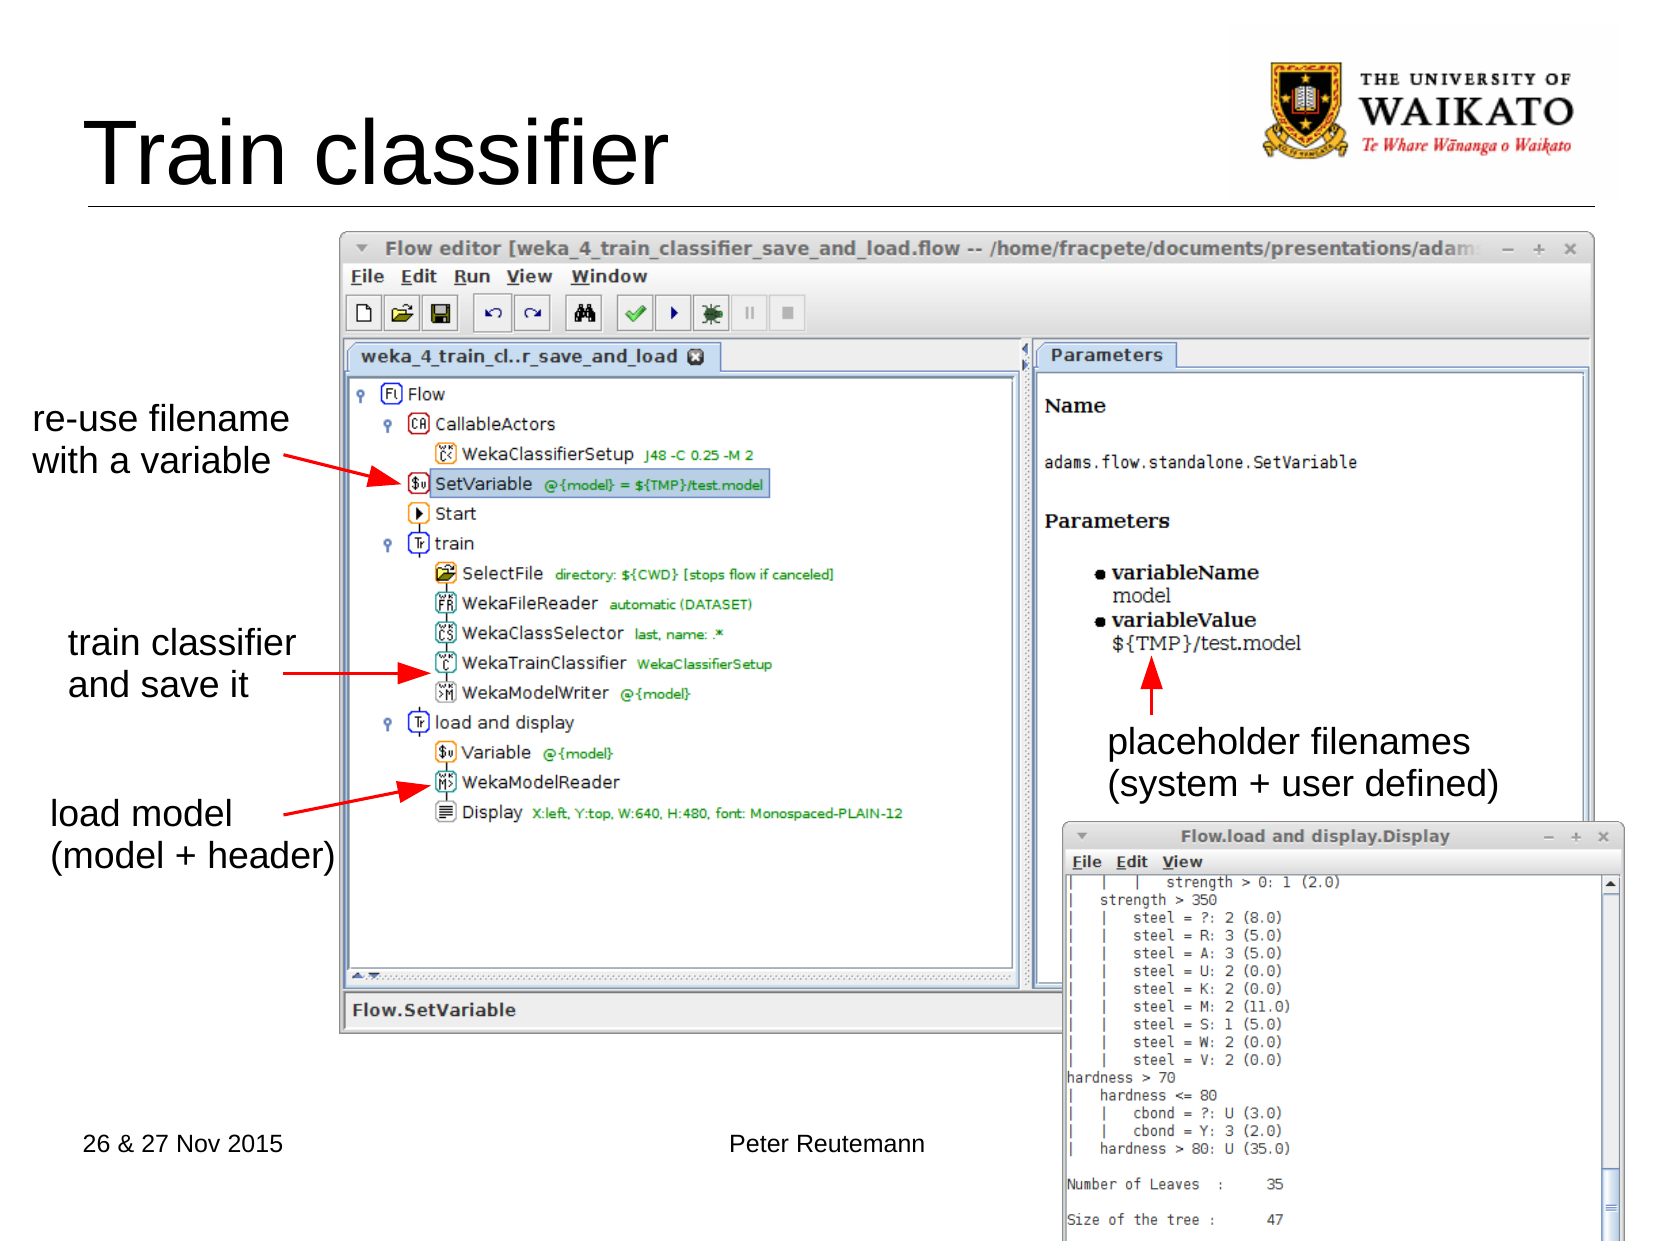

# Train classifier
re-use filename
with a variable
train classifier
and save it
placeholder filenames
(system + user defined)
load model
(model + header)
26 & 27 Nov 2015
Peter Reutemann
10